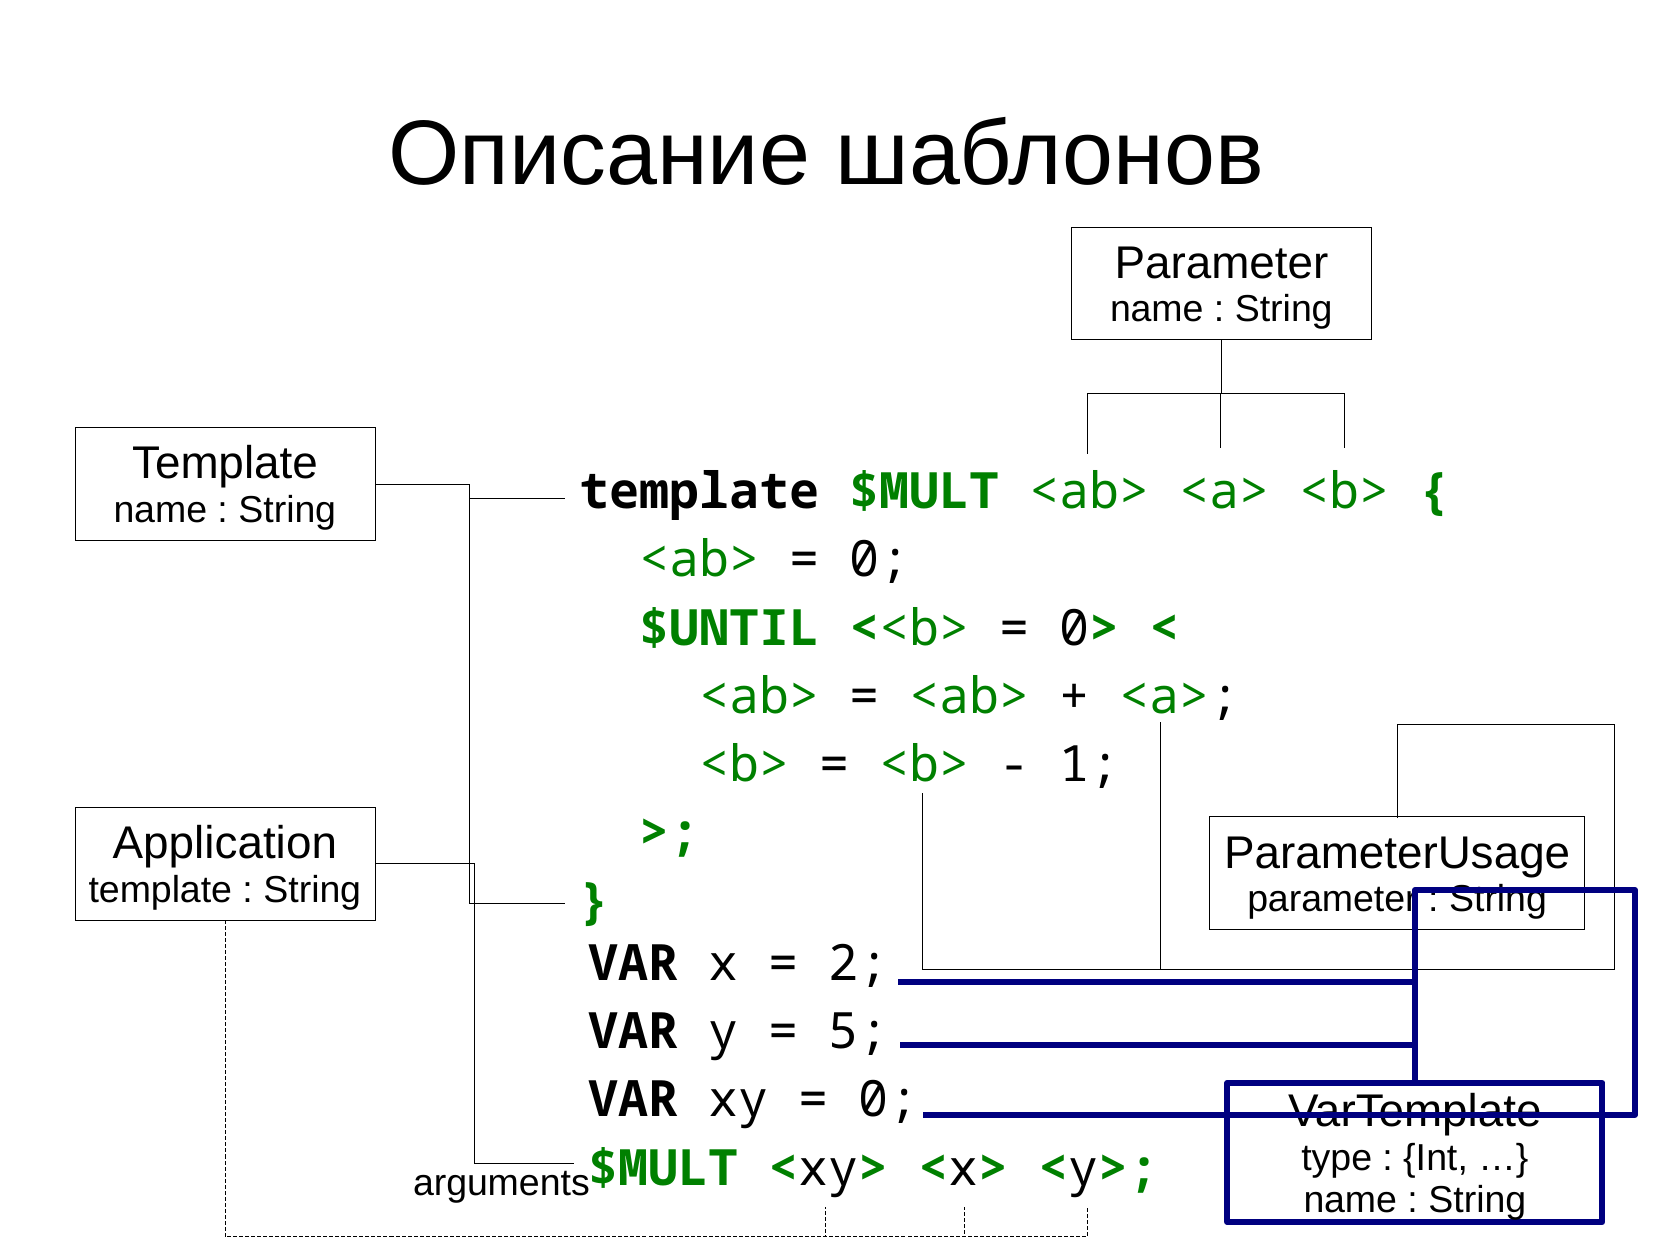

# Описание шаблонов
Parameter
name : String
Template
name : String
template $MULT <ab> <a> <b> {
 <ab> = 0;
 $UNTIL <<b> = 0> <
 <ab> = <ab> + <a>;
 <b> = <b> - 1;
 >;
}
ParameterUsage
parameter : String
Application
template : String
arguments
VAR x = 2;
VAR y = 5;
VAR xy = 0;
$MULT <xy> <x> <y>;
VarTemplate
type : {Int, …}
name : String